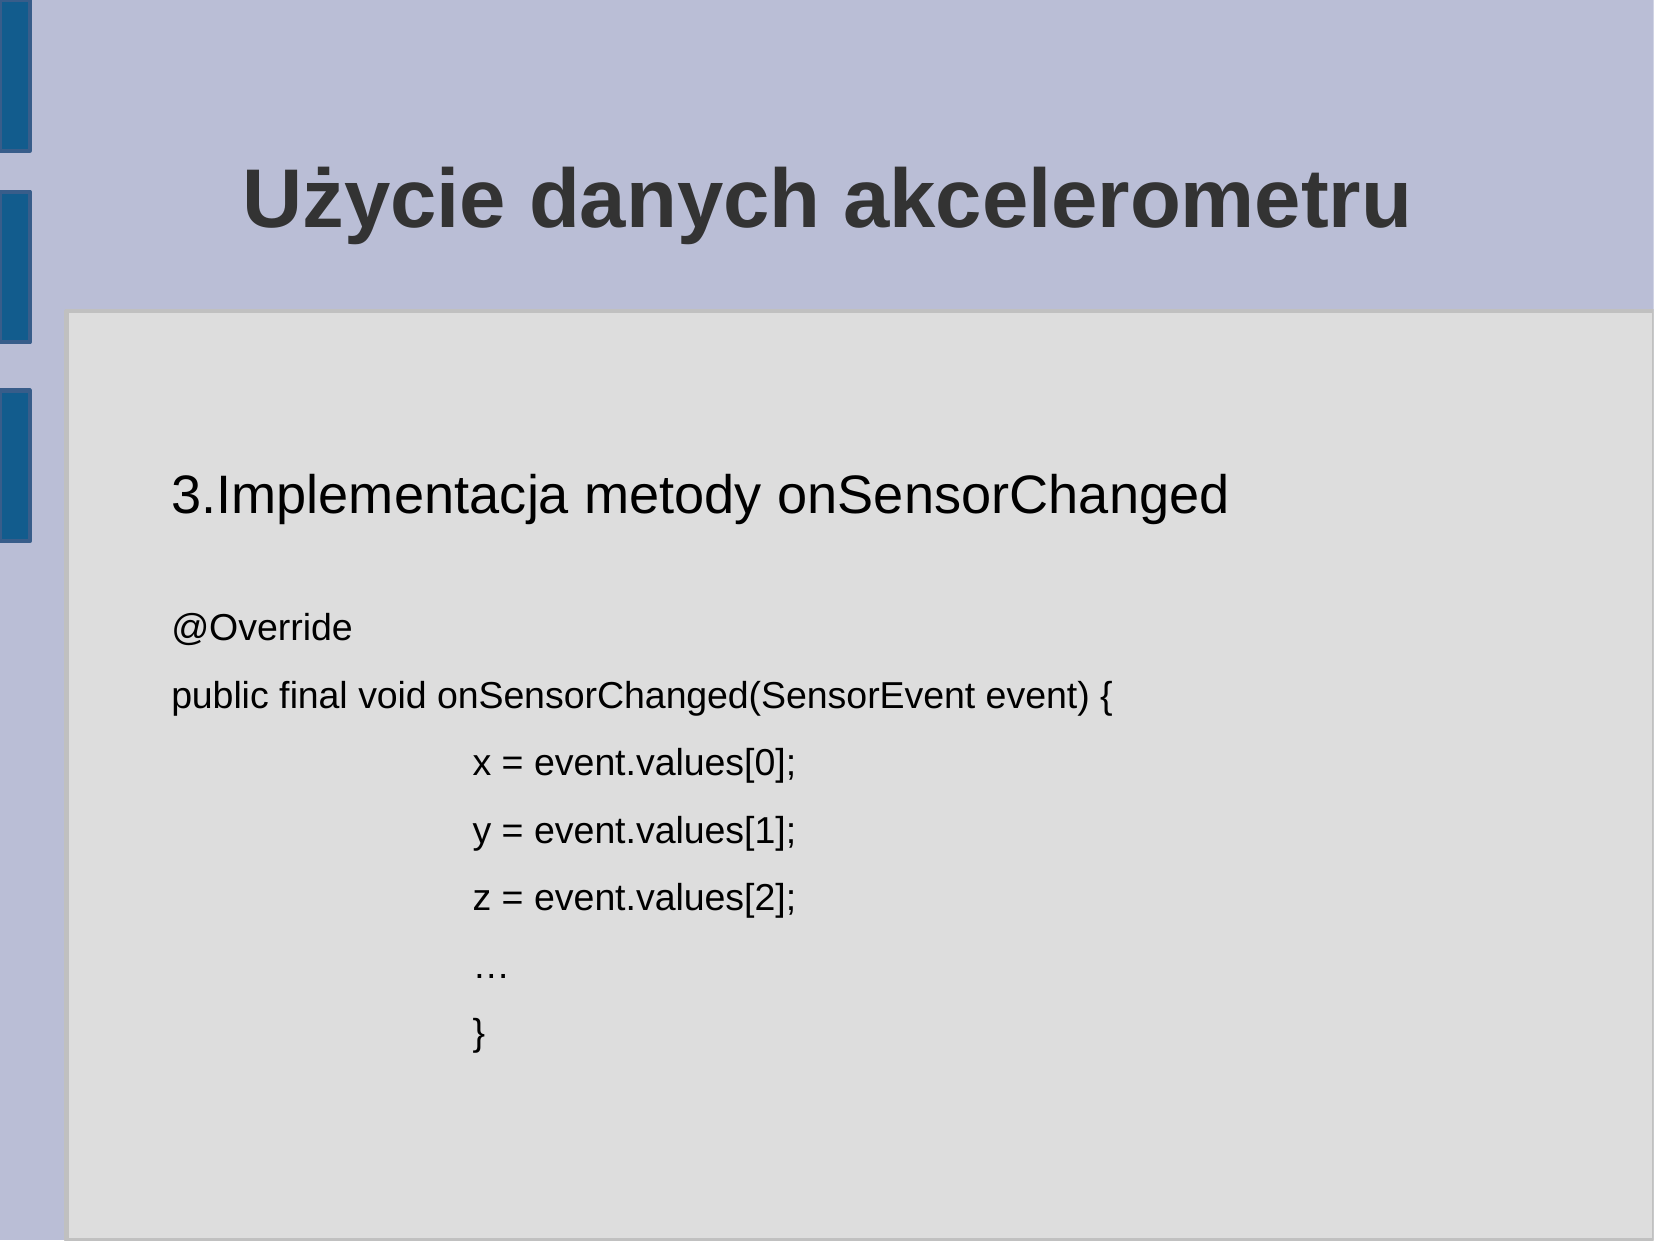

# Użycie danych akcelerometru
3.Implementacja metody onSensorChanged
@Override
public final void onSensorChanged(SensorEvent event) {
x = event.values[0];
y = event.values[1];
z = event.values[2];
…
}